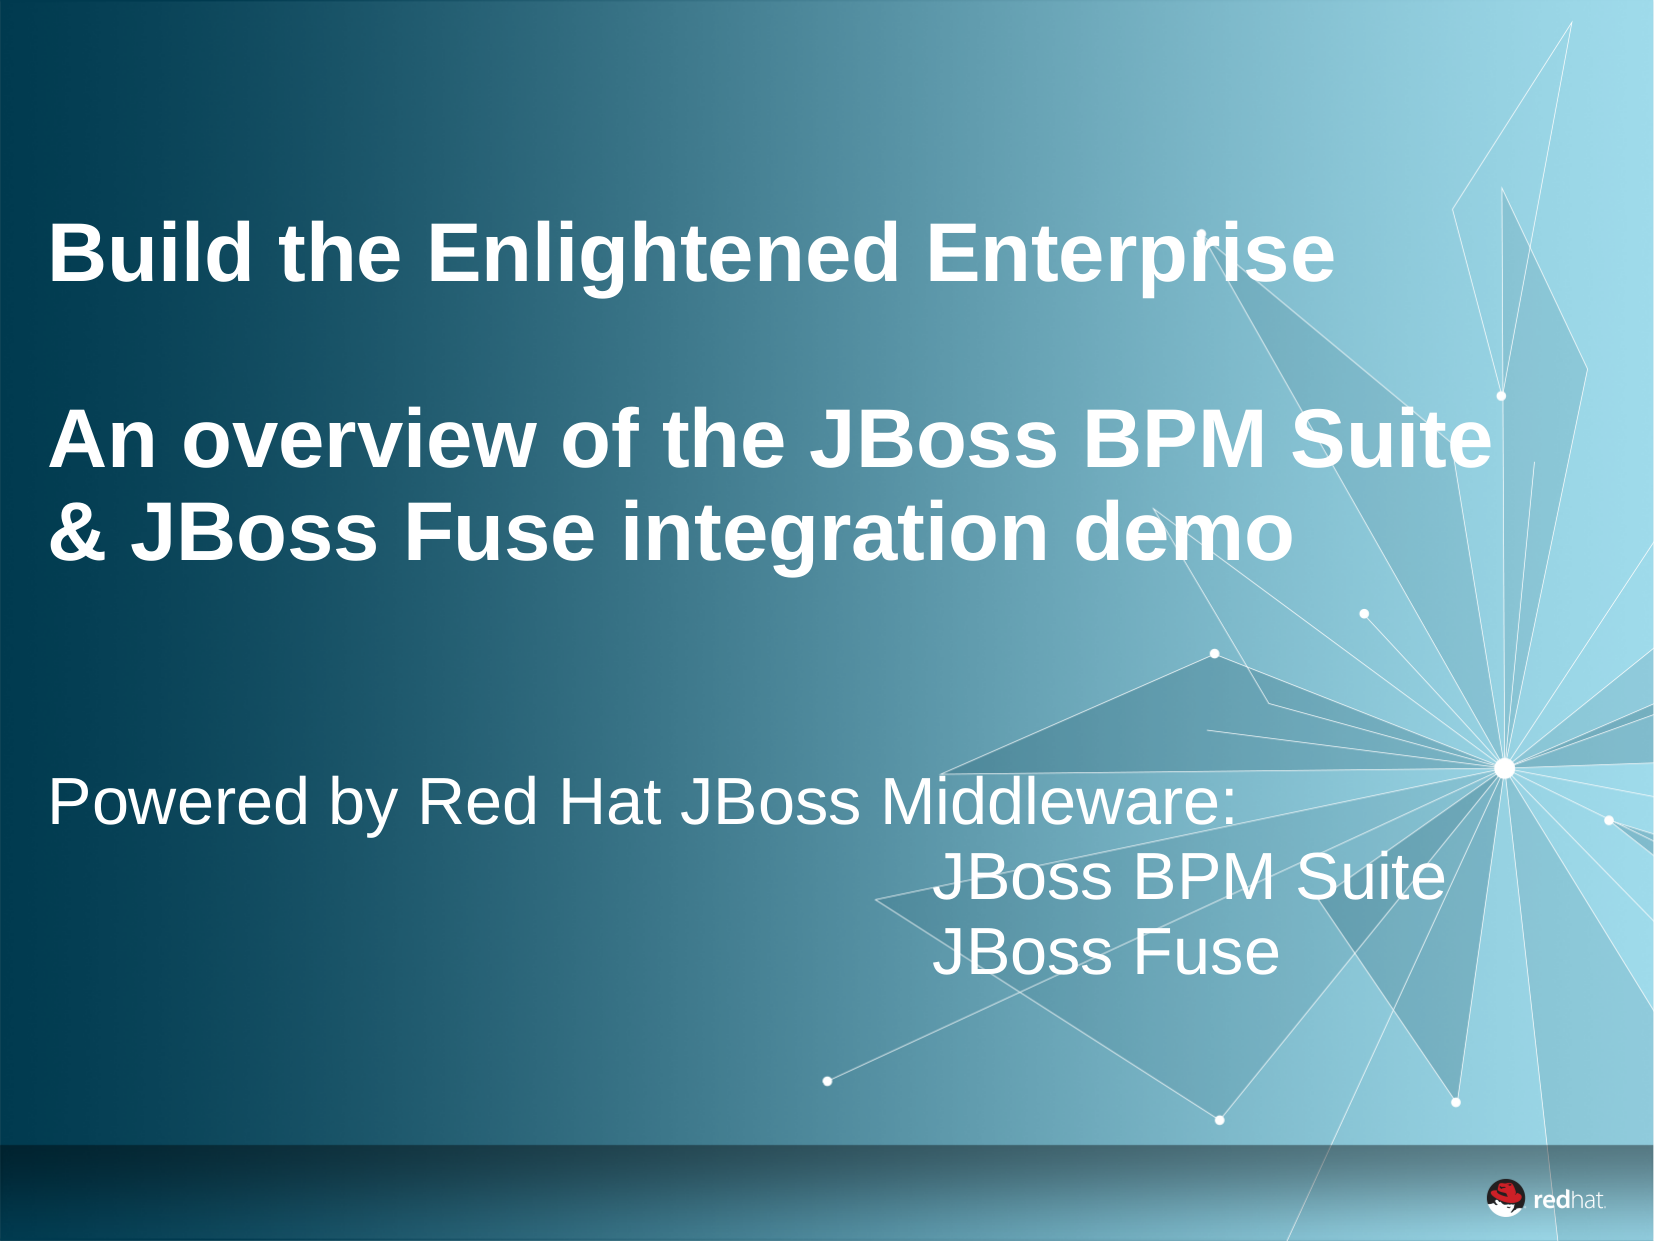

# Build the Enlightened Enterprise An overview of the JBoss BPM Suite & JBoss Fuse integration demo Powered by Red Hat JBoss Middleware: JBoss BPM Suite JBoss Fuse